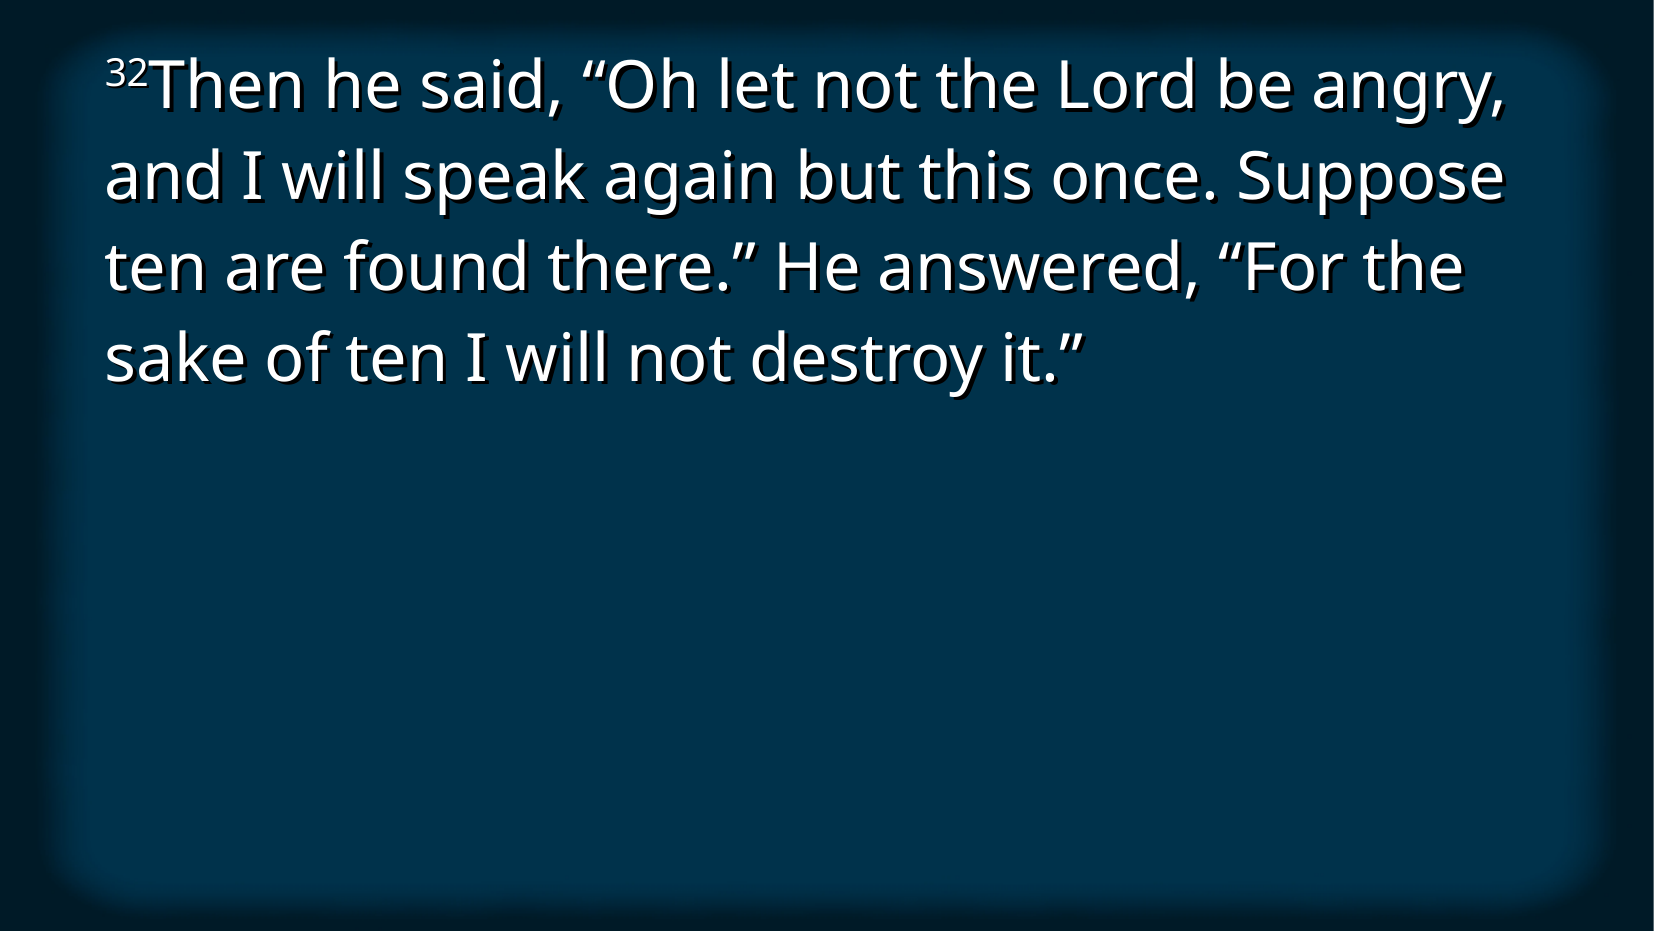

32Then he said, “Oh let not the Lord be angry, and I will speak again but this once. Suppose ten are found there.” He answered, “For the sake of ten I will not destroy it.”